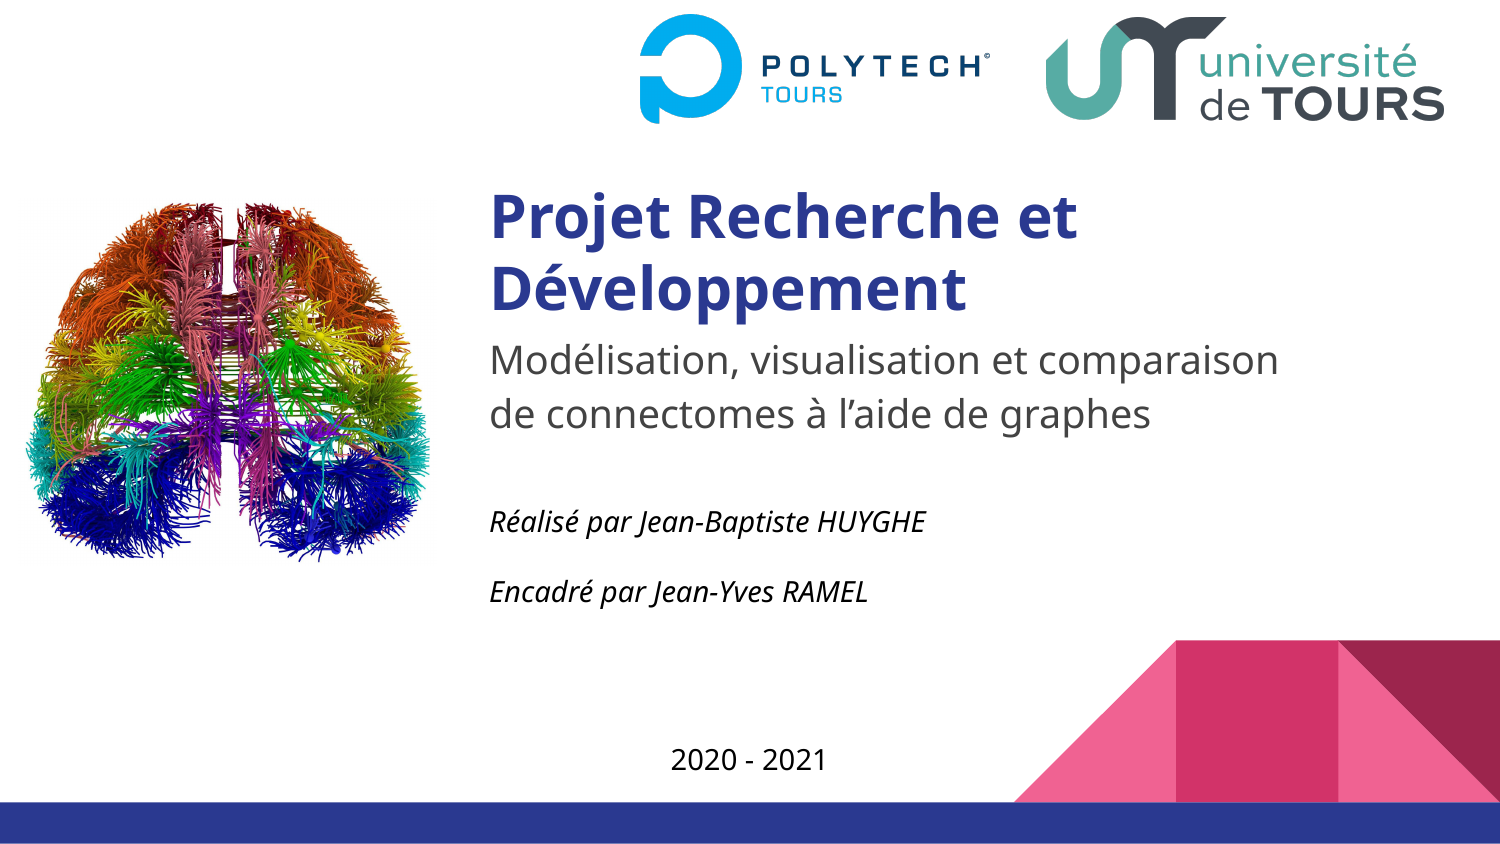

# Projet Recherche et Développement
Modélisation, visualisation et comparaison de connectomes à l’aide de graphes
Réalisé par Jean-Baptiste HUYGHE
Encadré par Jean-Yves RAMEL
2020 - 2021